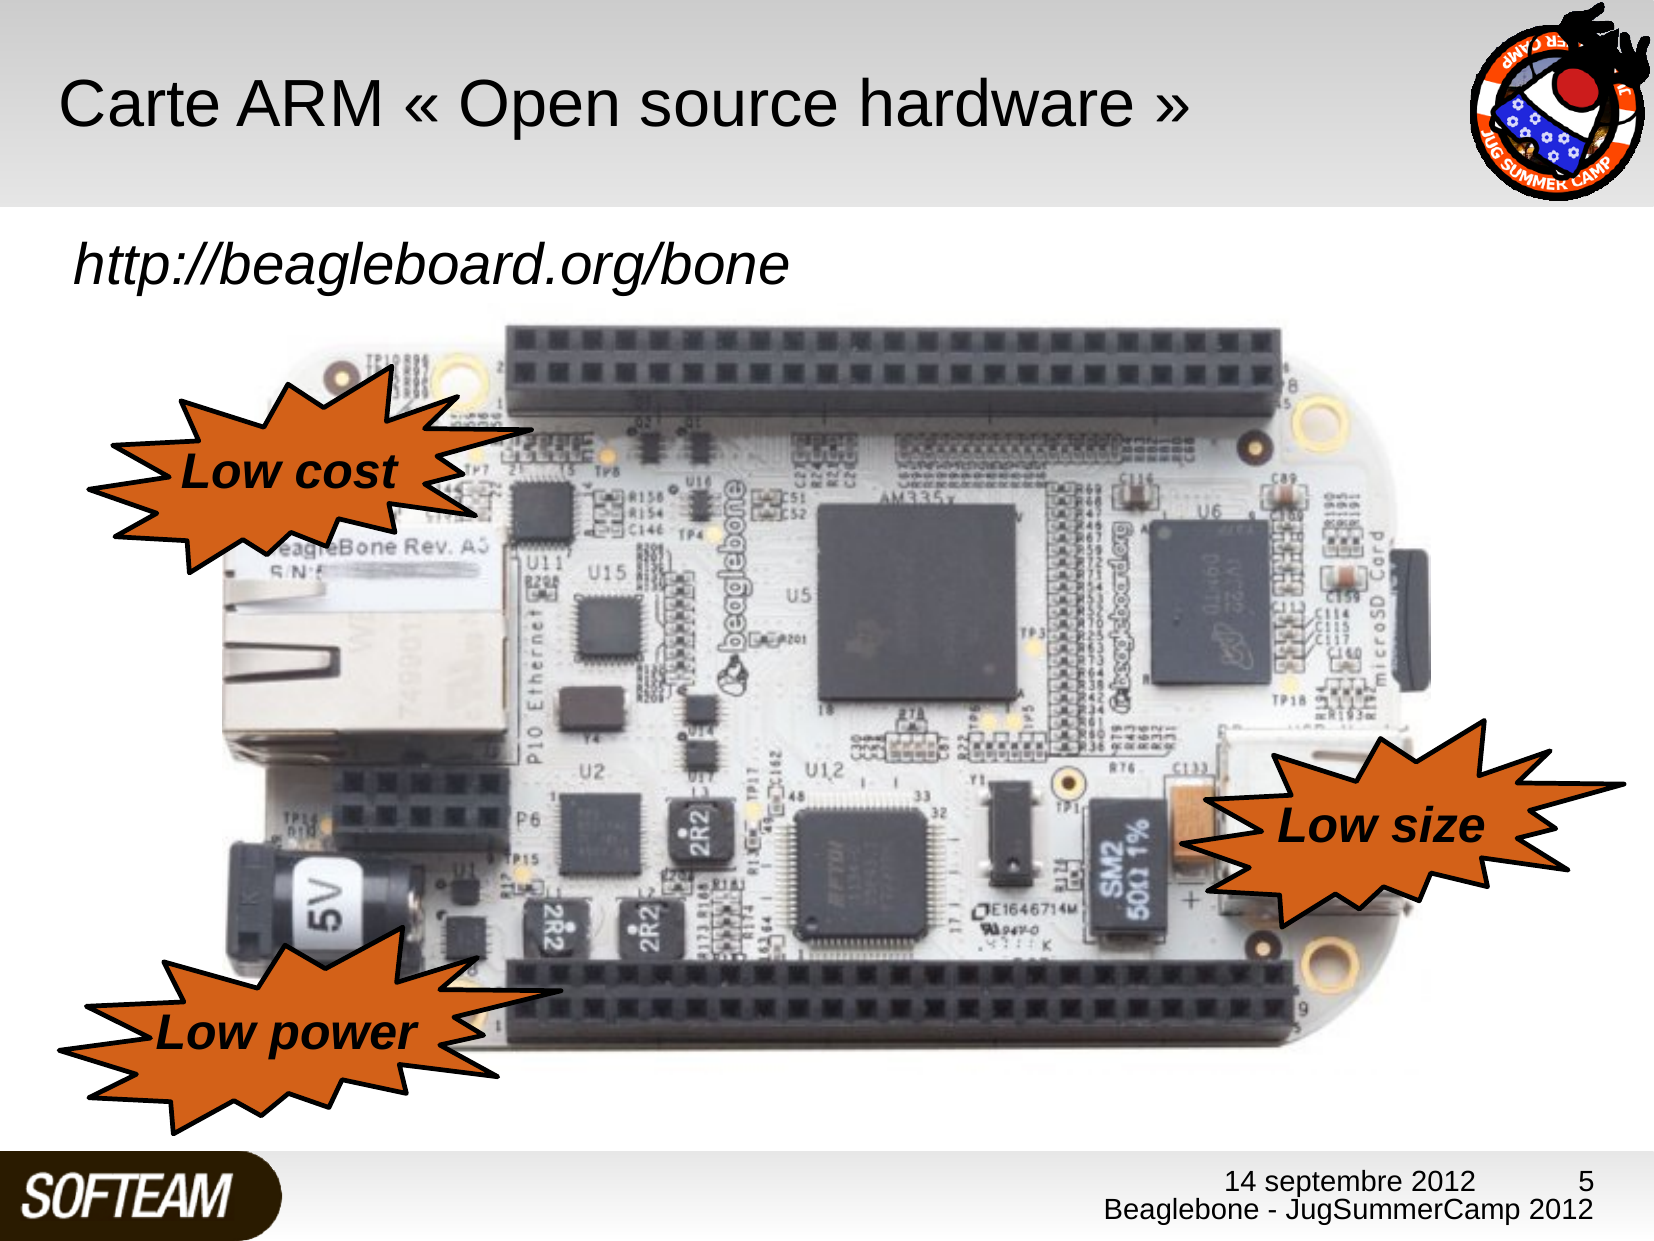

# Carte ARM « Open source hardware »
http://beagleboard.org/bone
Low cost
Low size
Low power
14 septembre 2012
5
Beaglebone - JugSummerCamp 2012